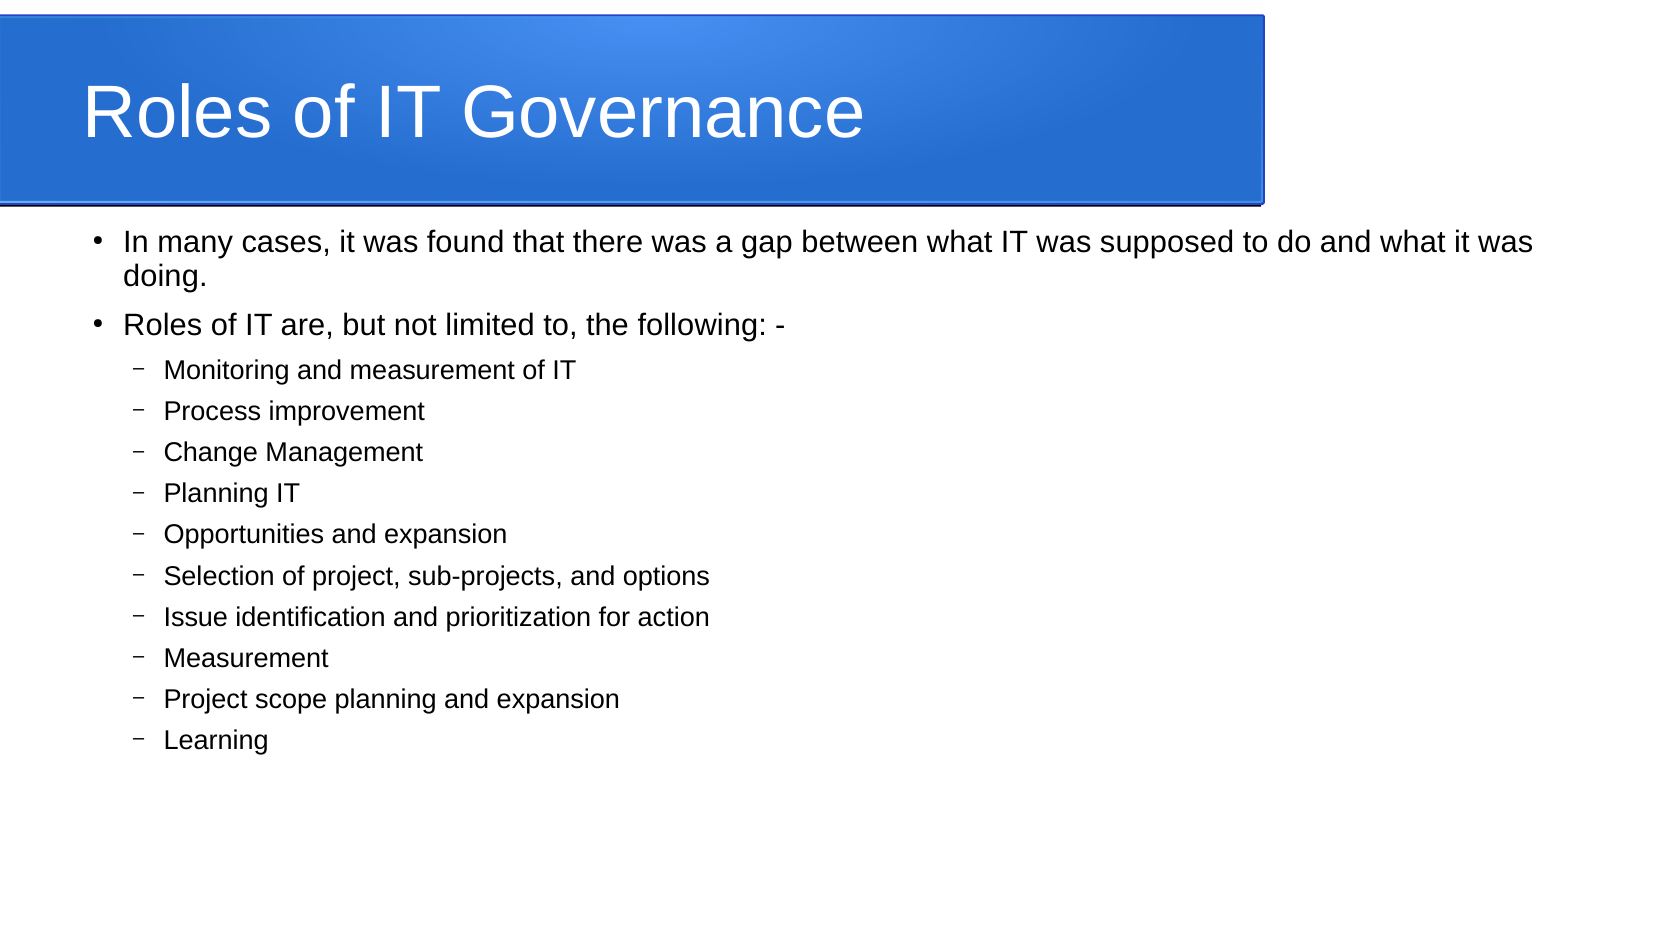

# Roles of IT Governance
In many cases, it was found that there was a gap between what IT was supposed to do and what it was doing.
Roles of IT are, but not limited to, the following: -
Monitoring and measurement of IT
Process improvement
Change Management
Planning IT
Opportunities and expansion
Selection of project, sub-projects, and options
Issue identification and prioritization for action
Measurement
Project scope planning and expansion
Learning